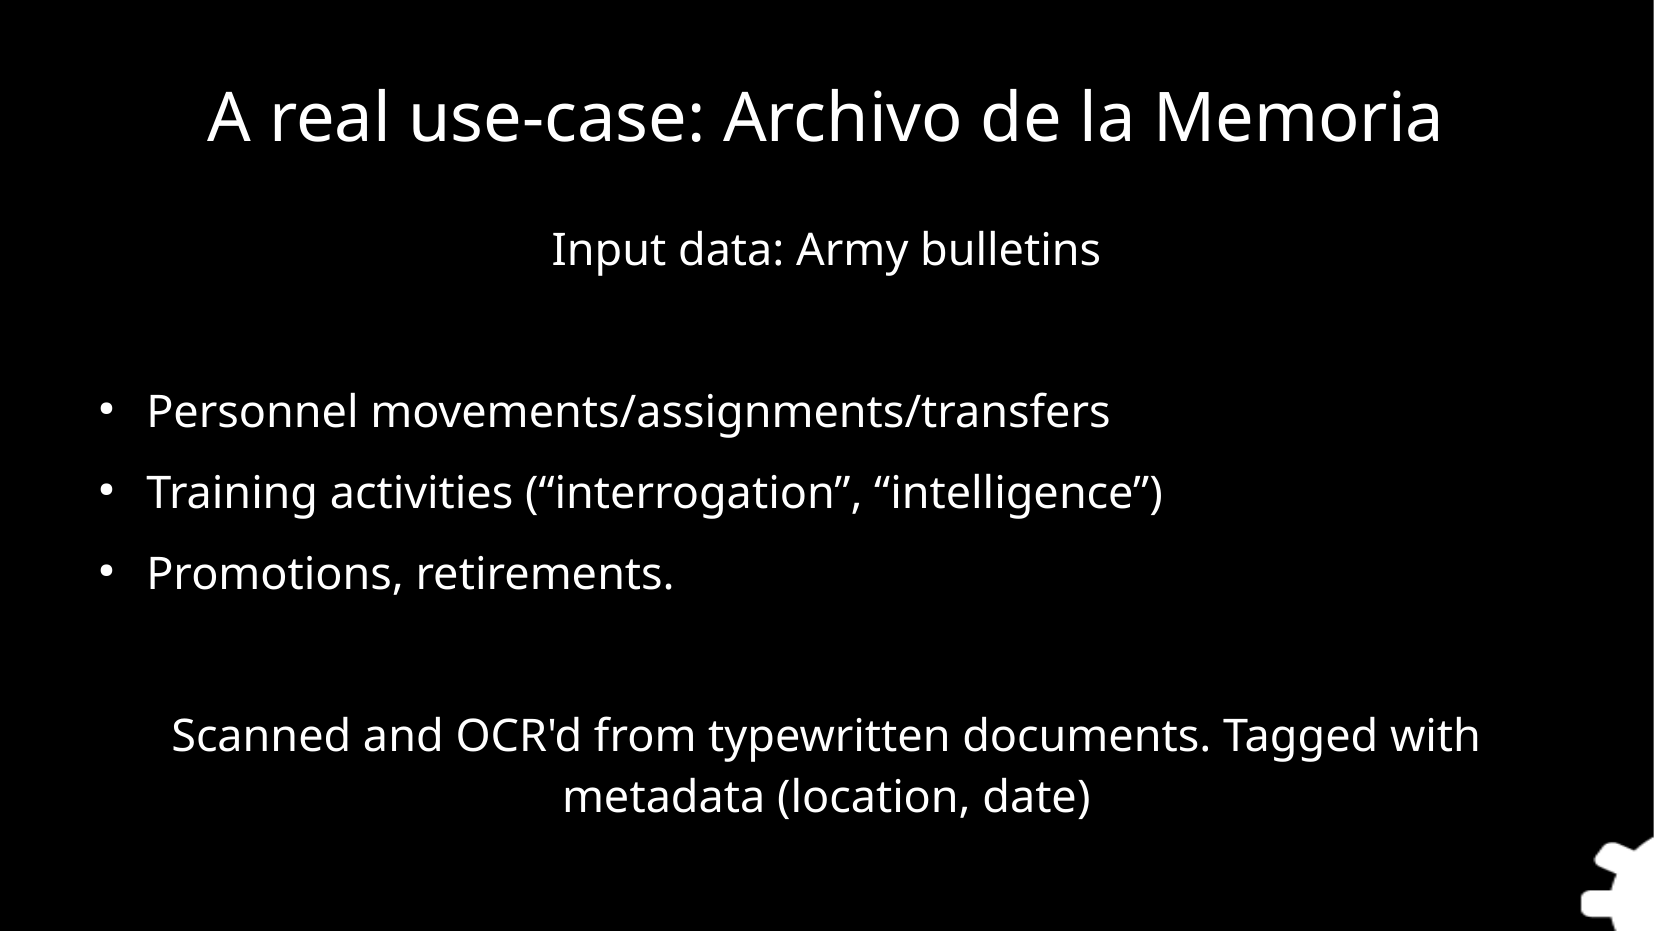

# A real use-case: Archivo de la Memoria
Input data: Army bulletins
Personnel movements/assignments/transfers
Training activities (“interrogation”, “intelligence”)
Promotions, retirements.
Scanned and OCR'd from typewritten documents. Tagged with metadata (location, date)